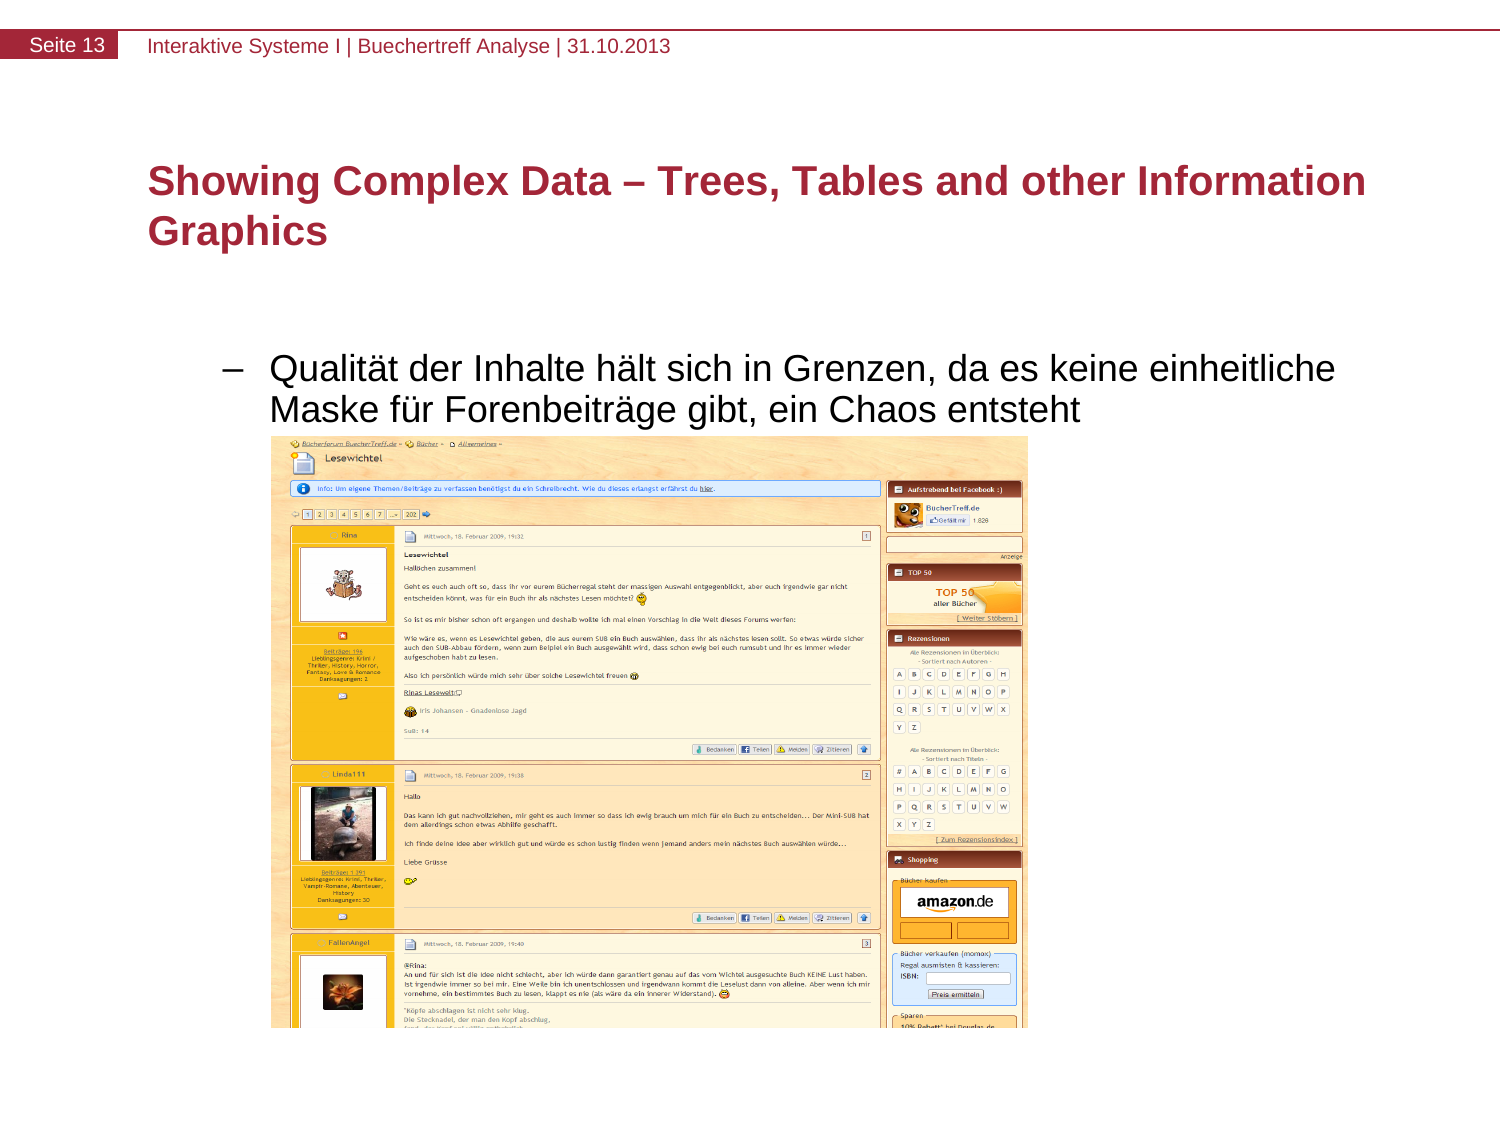

# Showing Complex Data – Trees, Tables and other Information Graphics
Qualität der Inhalte hält sich in Grenzen, da es keine einheitliche Maske für Forenbeiträge gibt, ein Chaos entsteht